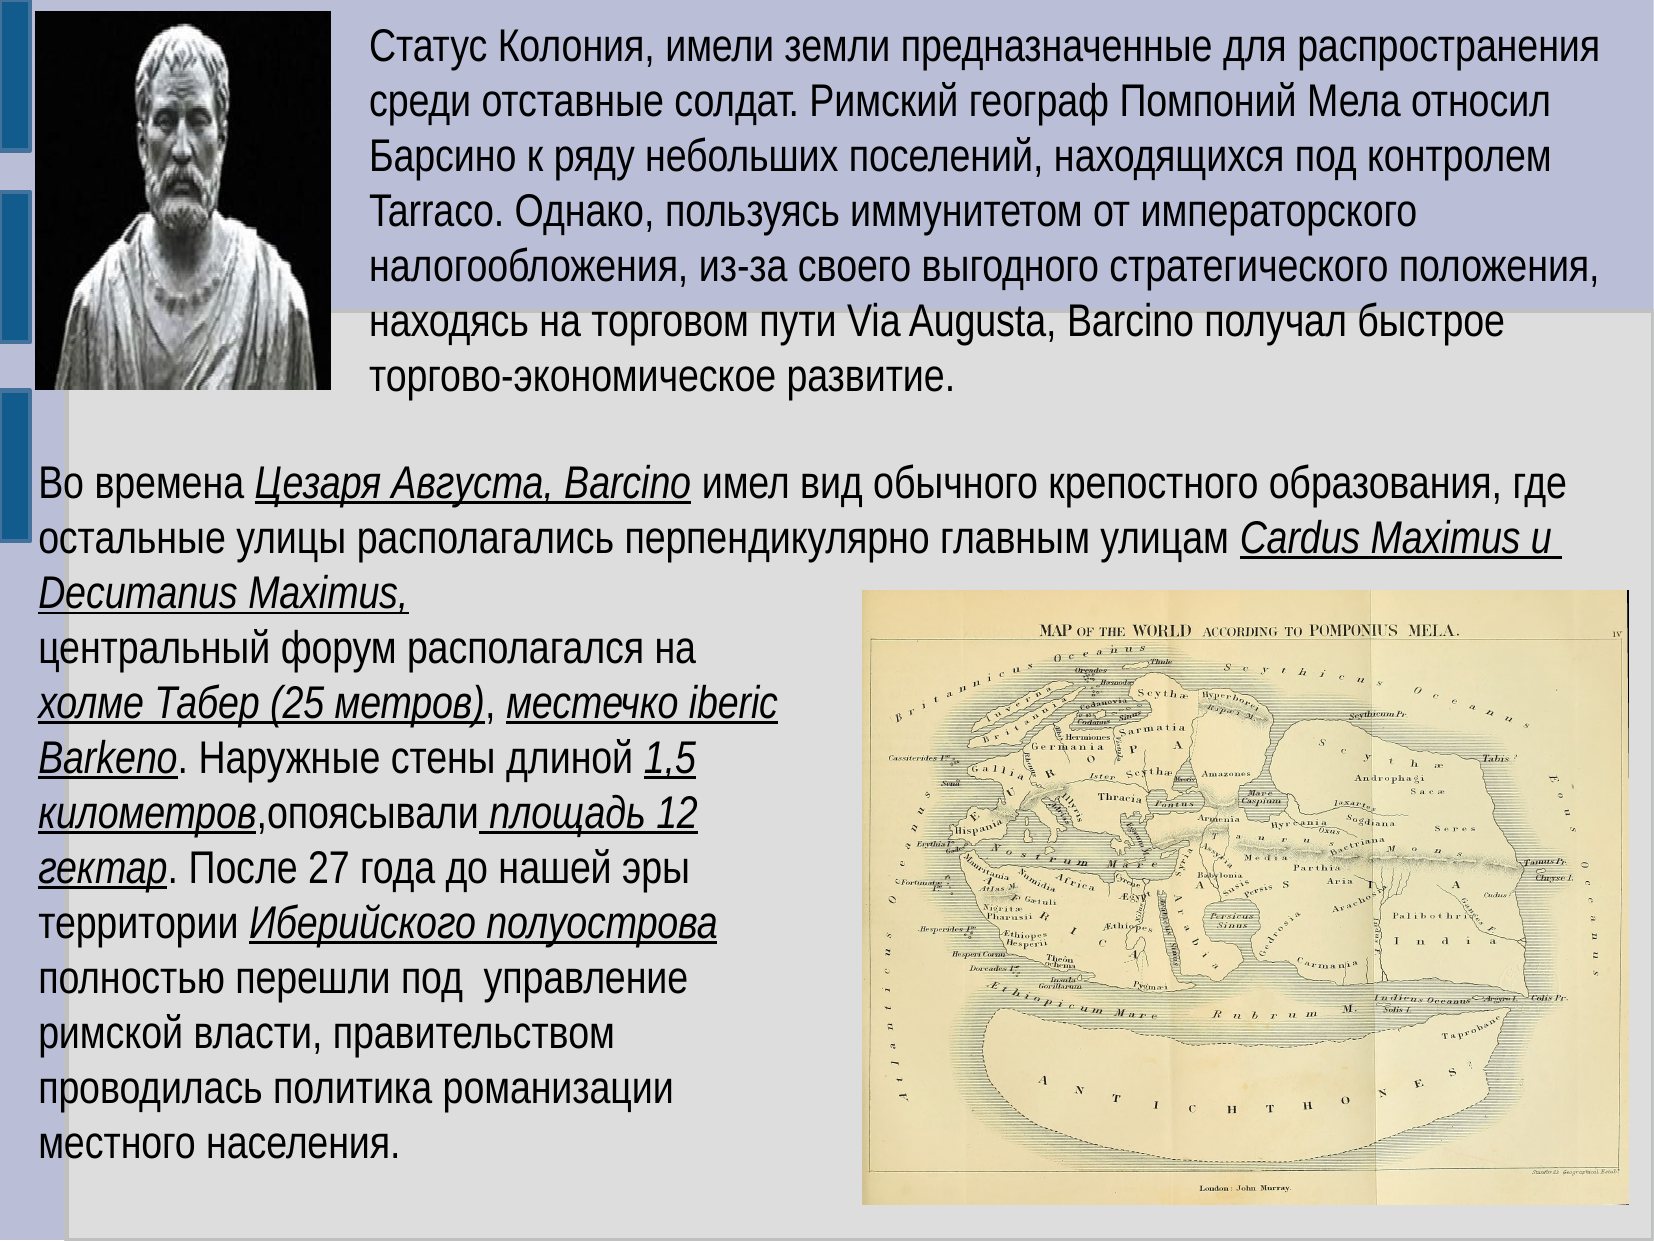

Статус Колония, имели земли предназначенные для распространения
среди отставные солдат. Римский географ Помпоний Мела относил
Барсино к ряду небольших поселений, находящихся под контролем
Tarraco. Однако, пользуясь иммунитетом от императорского
налогообложения, из-за своего выгодного стратегического положения,
находясь на торговом пути Via Augusta, Barcino получал быстрое
торгово-экономическое развитие.
Во времена Цезаря Августа, Barcino имел вид обычного крепостного образования, где
остальные улицы располагались перпендикулярно главным улицам Cardus Maximus и
Decumanus Maximus,
центральный форум располагался на
холме Табер (25 метров), местечко iberic
Barkeno. Наружные стены длиной 1,5
километров,опоясывали площадь 12
гектар. После 27 года до нашей эры
территории Иберийского полуострова
полностью перешли под управление
римской власти, правительством
проводилась политика романизации
местного населения.